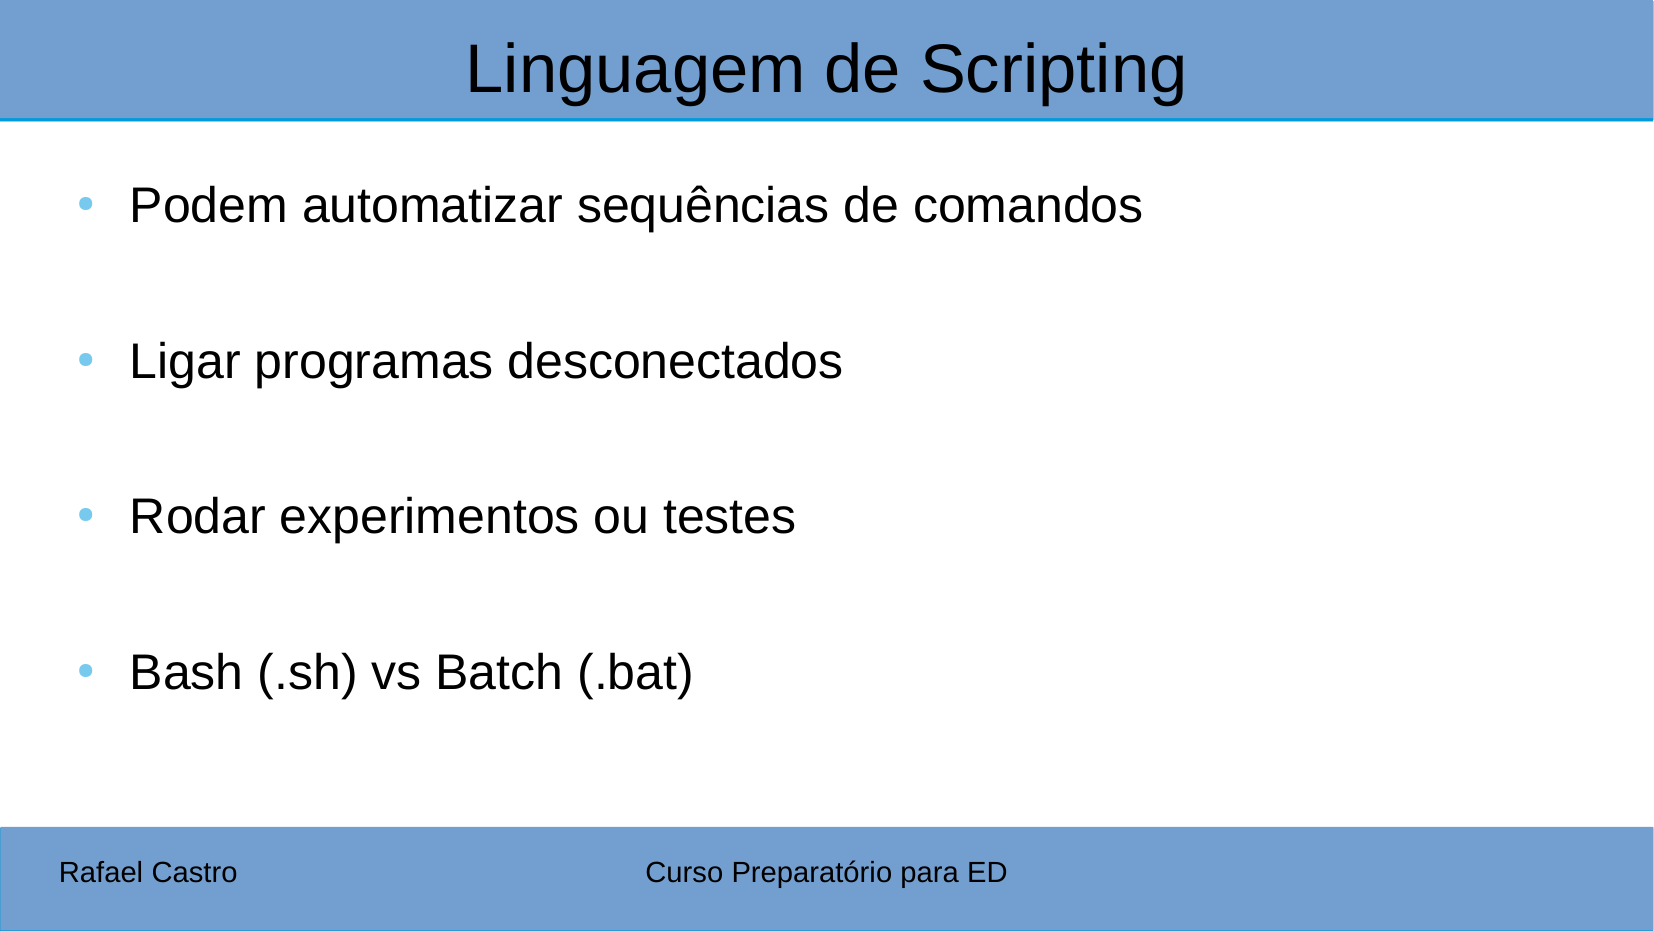

# Linguagem de Scripting
Podem automatizar sequências de comandos
Ligar programas desconectados
Rodar experimentos ou testes
Bash (.sh) vs Batch (.bat)
Curso Preparatório para ED